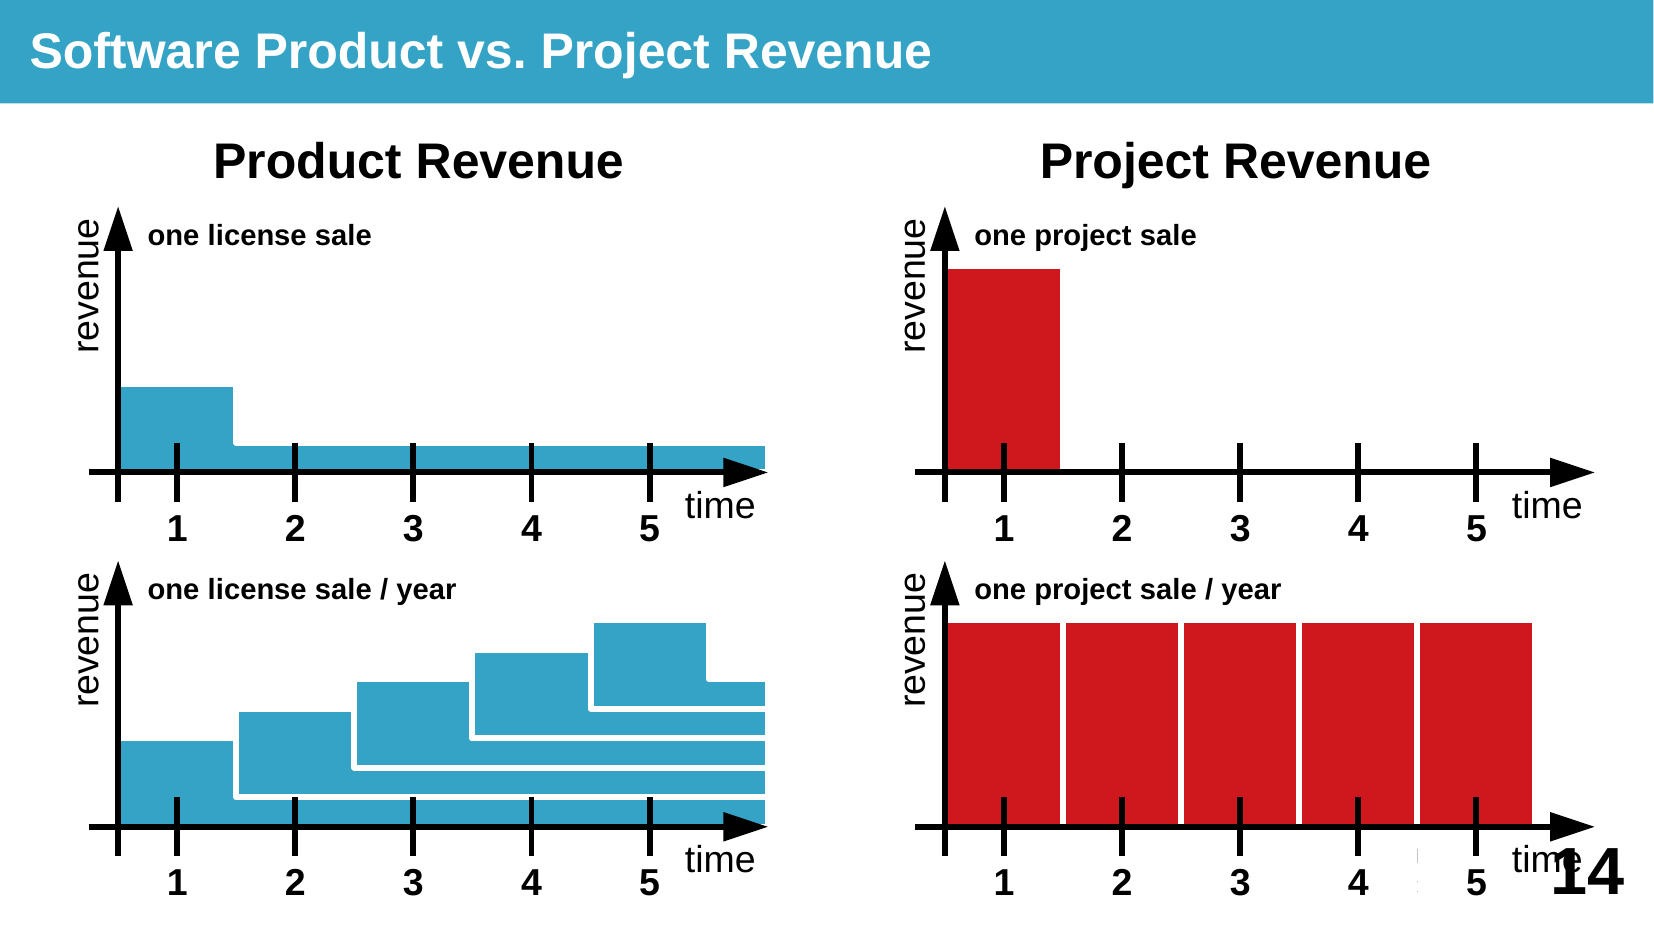

# Software Product vs. Project Revenue
Product Revenue
Project Revenue
one license sale
revenue
1
2
3
4
5
time
one project sale
revenue
1
2
3
4
5
time
one license sale / year
revenue
1
2
3
4
5
time
one project sale / year
revenue
1
2
3
4
5
time
Software Product Management
14
© 2018 Dirk Riehle - Some Rights Reserved